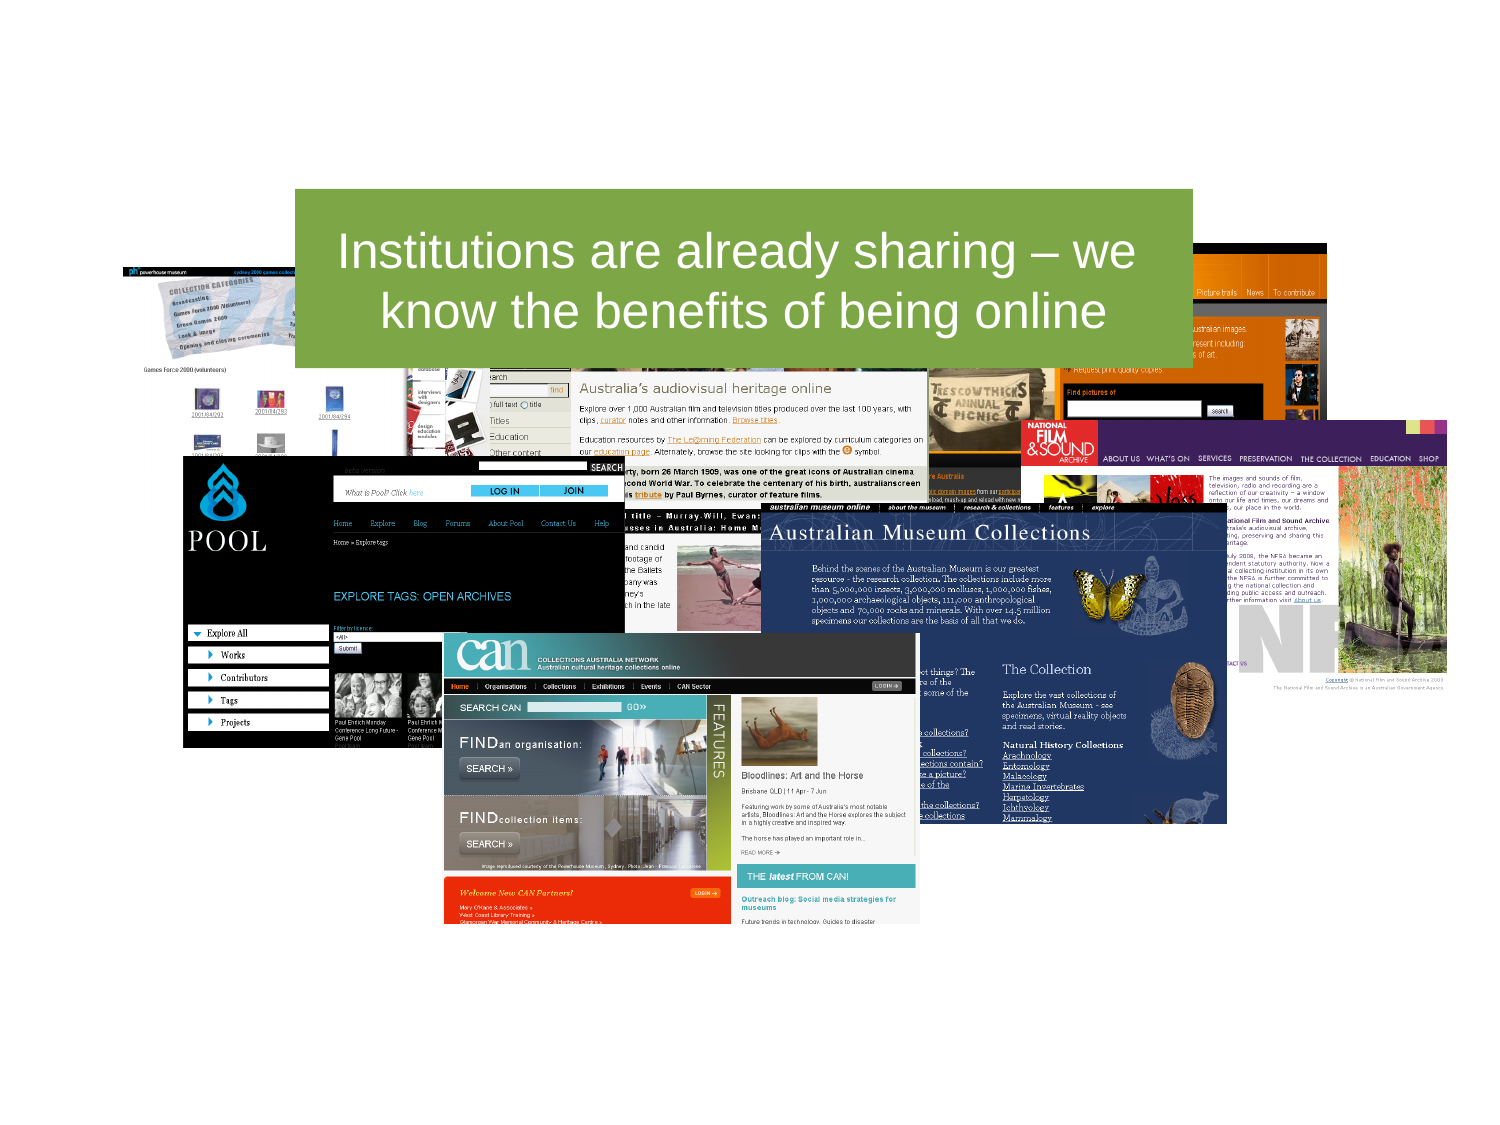

Institutions are already sharing – we know the benefits of being online